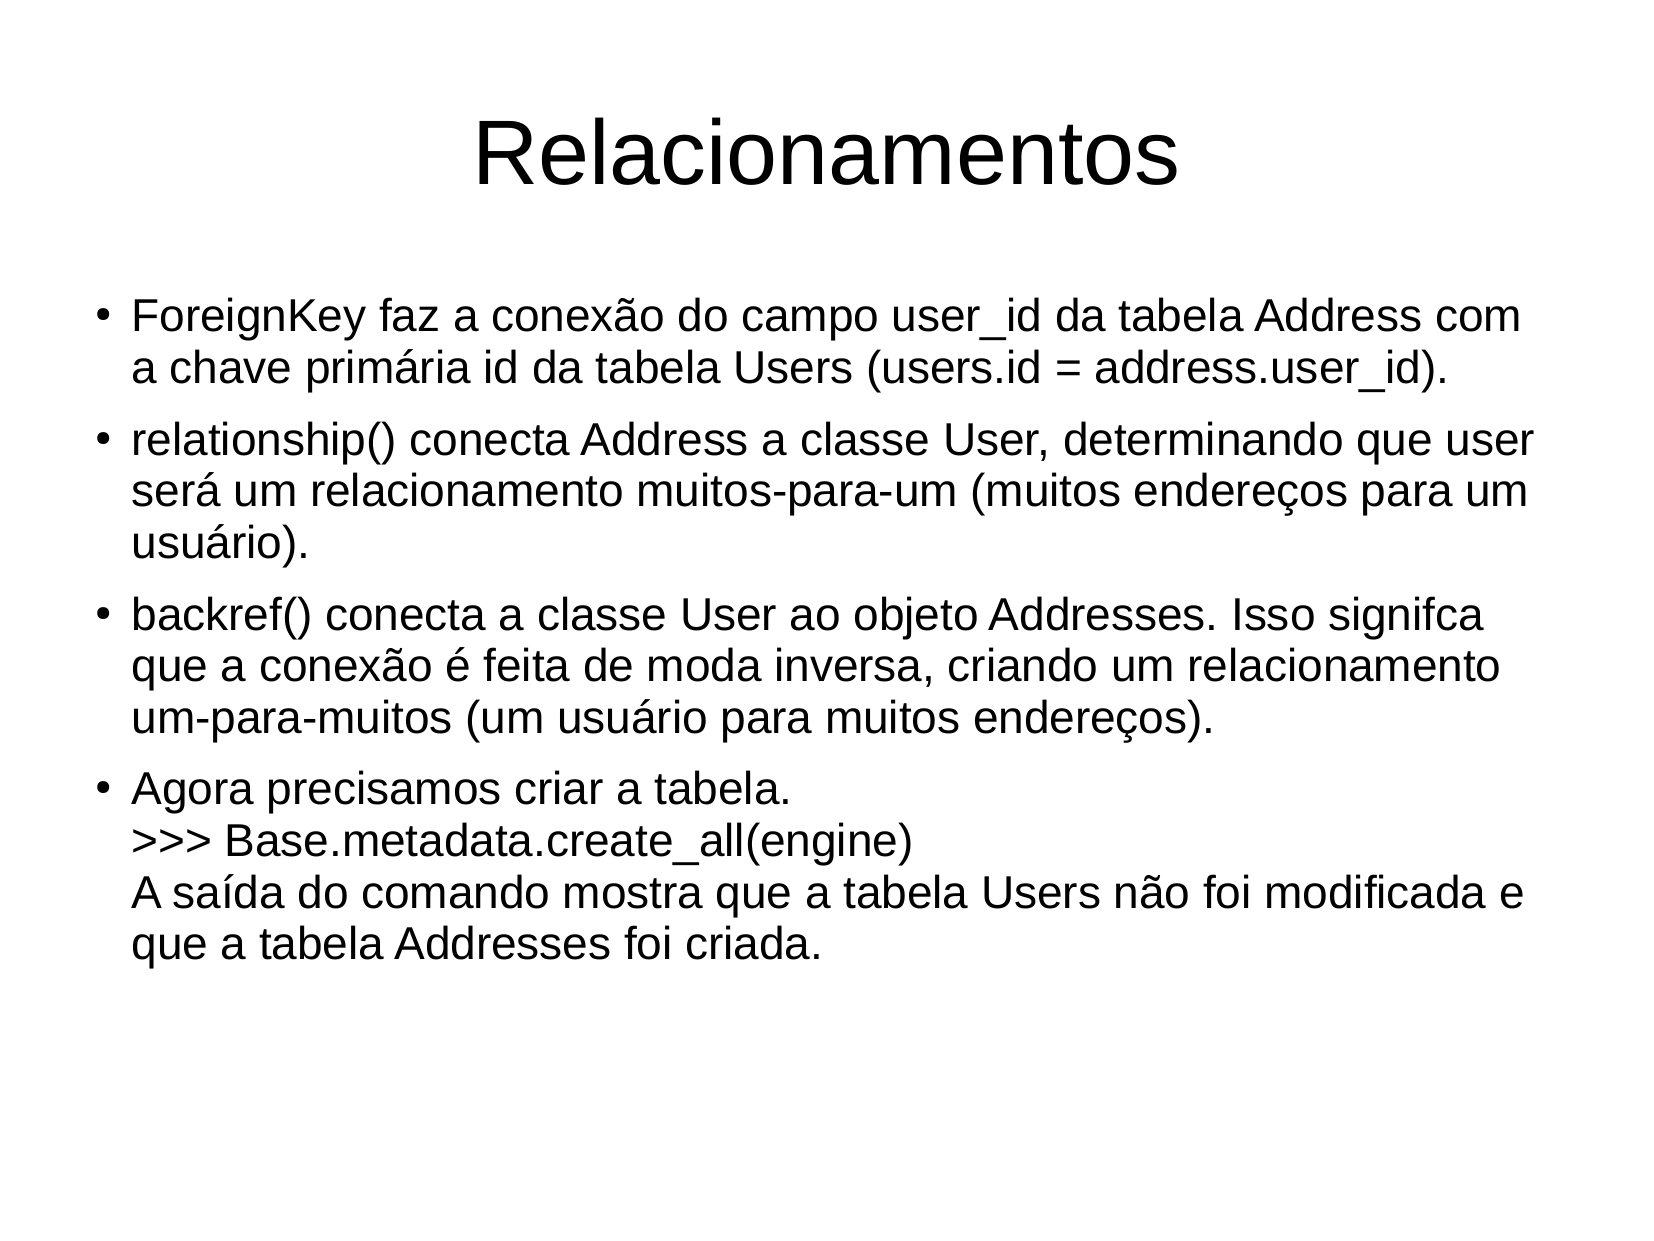

# Relacionamentos
ForeignKey faz a conexão do campo user_id da tabela Address com a chave primária id da tabela Users (users.id = address.user_id).
relationship() conecta Address a classe User, determinando que user será um relacionamento muitos-para-um (muitos endereços para um usuário).
backref() conecta a classe User ao objeto Addresses. Isso signifca que a conexão é feita de moda inversa, criando um relacionamento um-para-muitos (um usuário para muitos endereços).
Agora precisamos criar a tabela.
>>> Base.metadata.create_all(engine)
A saída do comando mostra que a tabela Users não foi modificada e que a tabela Addresses foi criada.